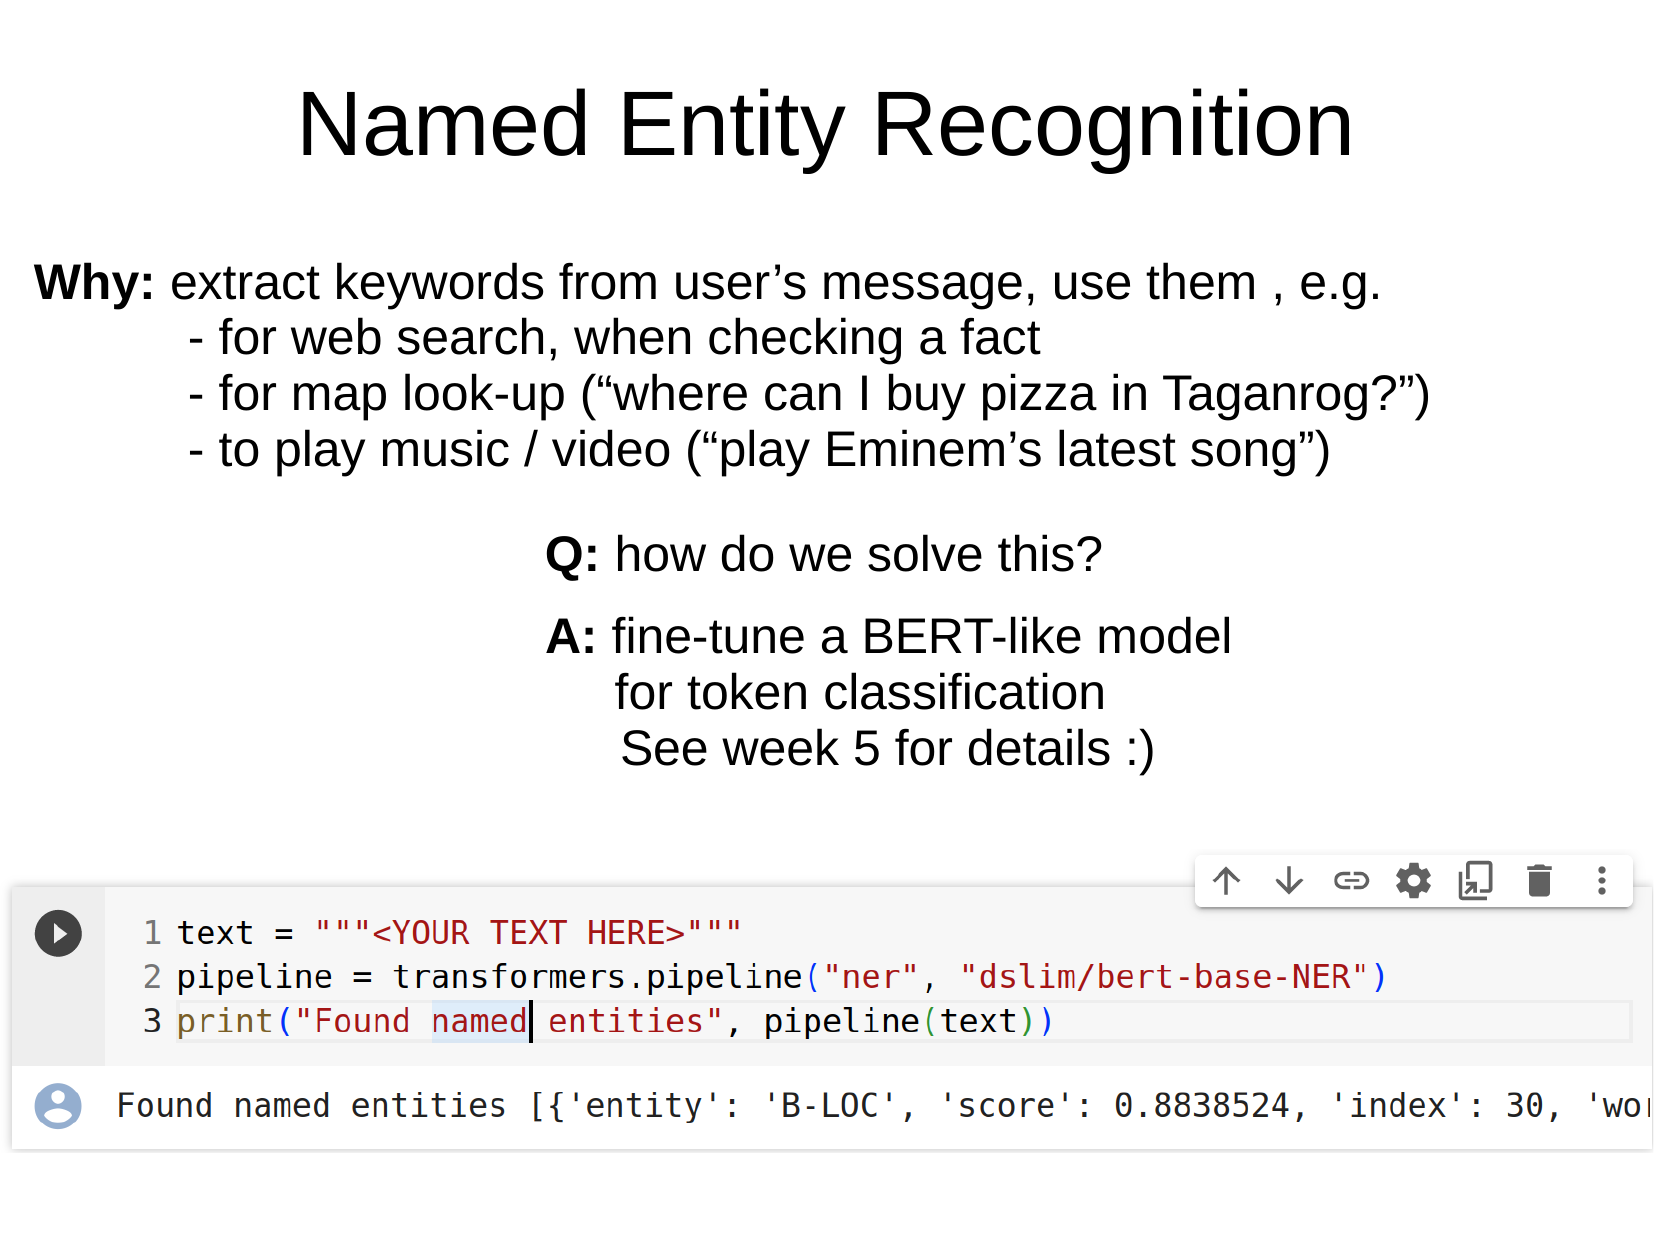

# Named Entity Recognition
Why: extract keywords from user’s message, use them , e.g.
 - for web search, when checking a fact
 - for map look-up (“where can I buy pizza in Taganrog?”)
 - to play music / video (“play Eminem’s latest song”)
Q: how do we solve this?
A: fine-tune a BERT-like model
 for token classification
	See week 5 for details :)